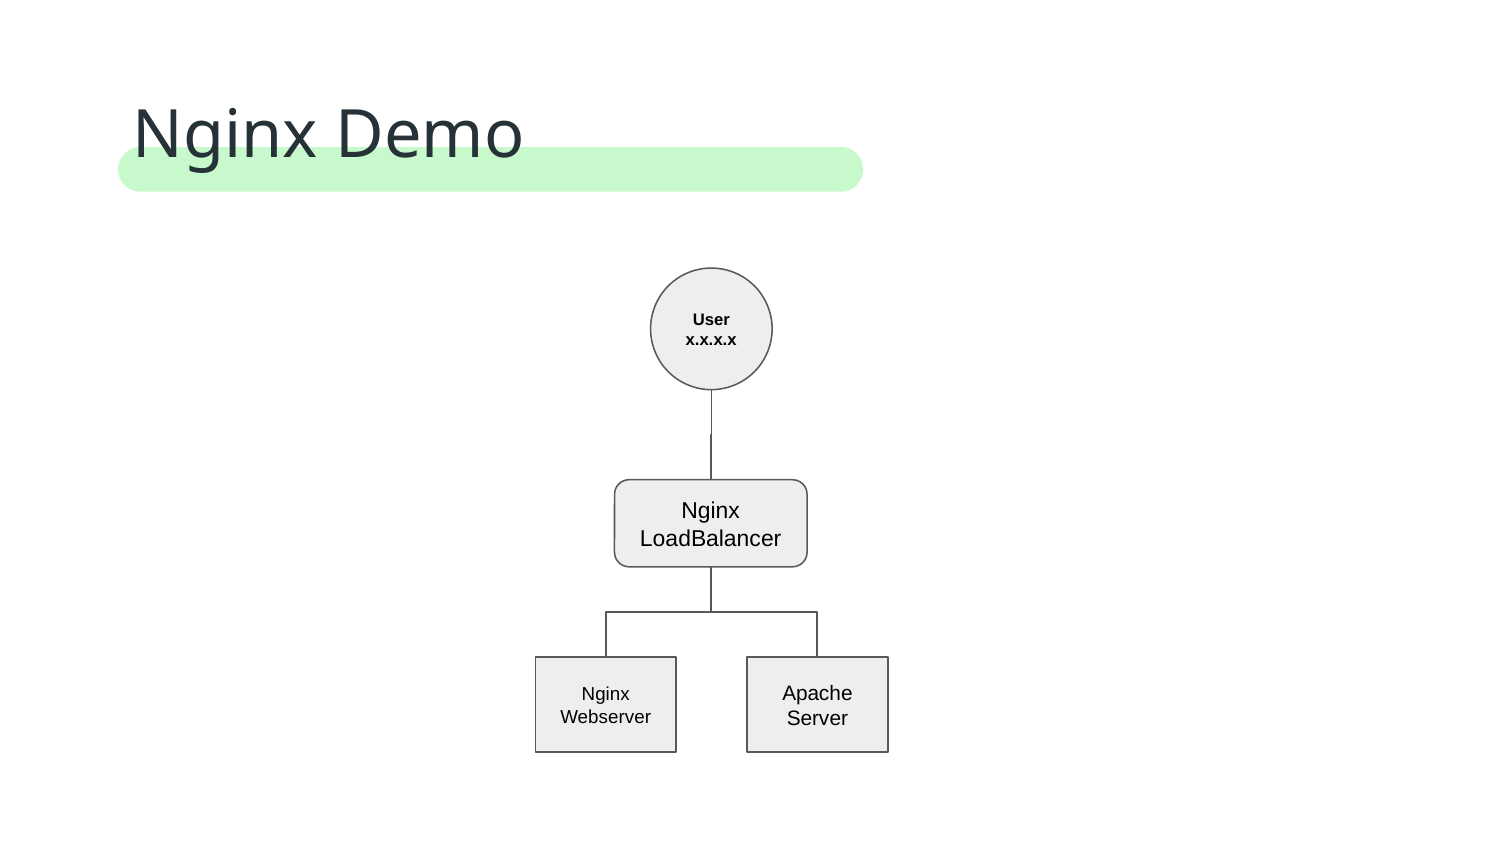

Nginx Demo
User
x.x.x.x
Nginx
LoadBalancer
Nginx
Webserver
Apache
Server